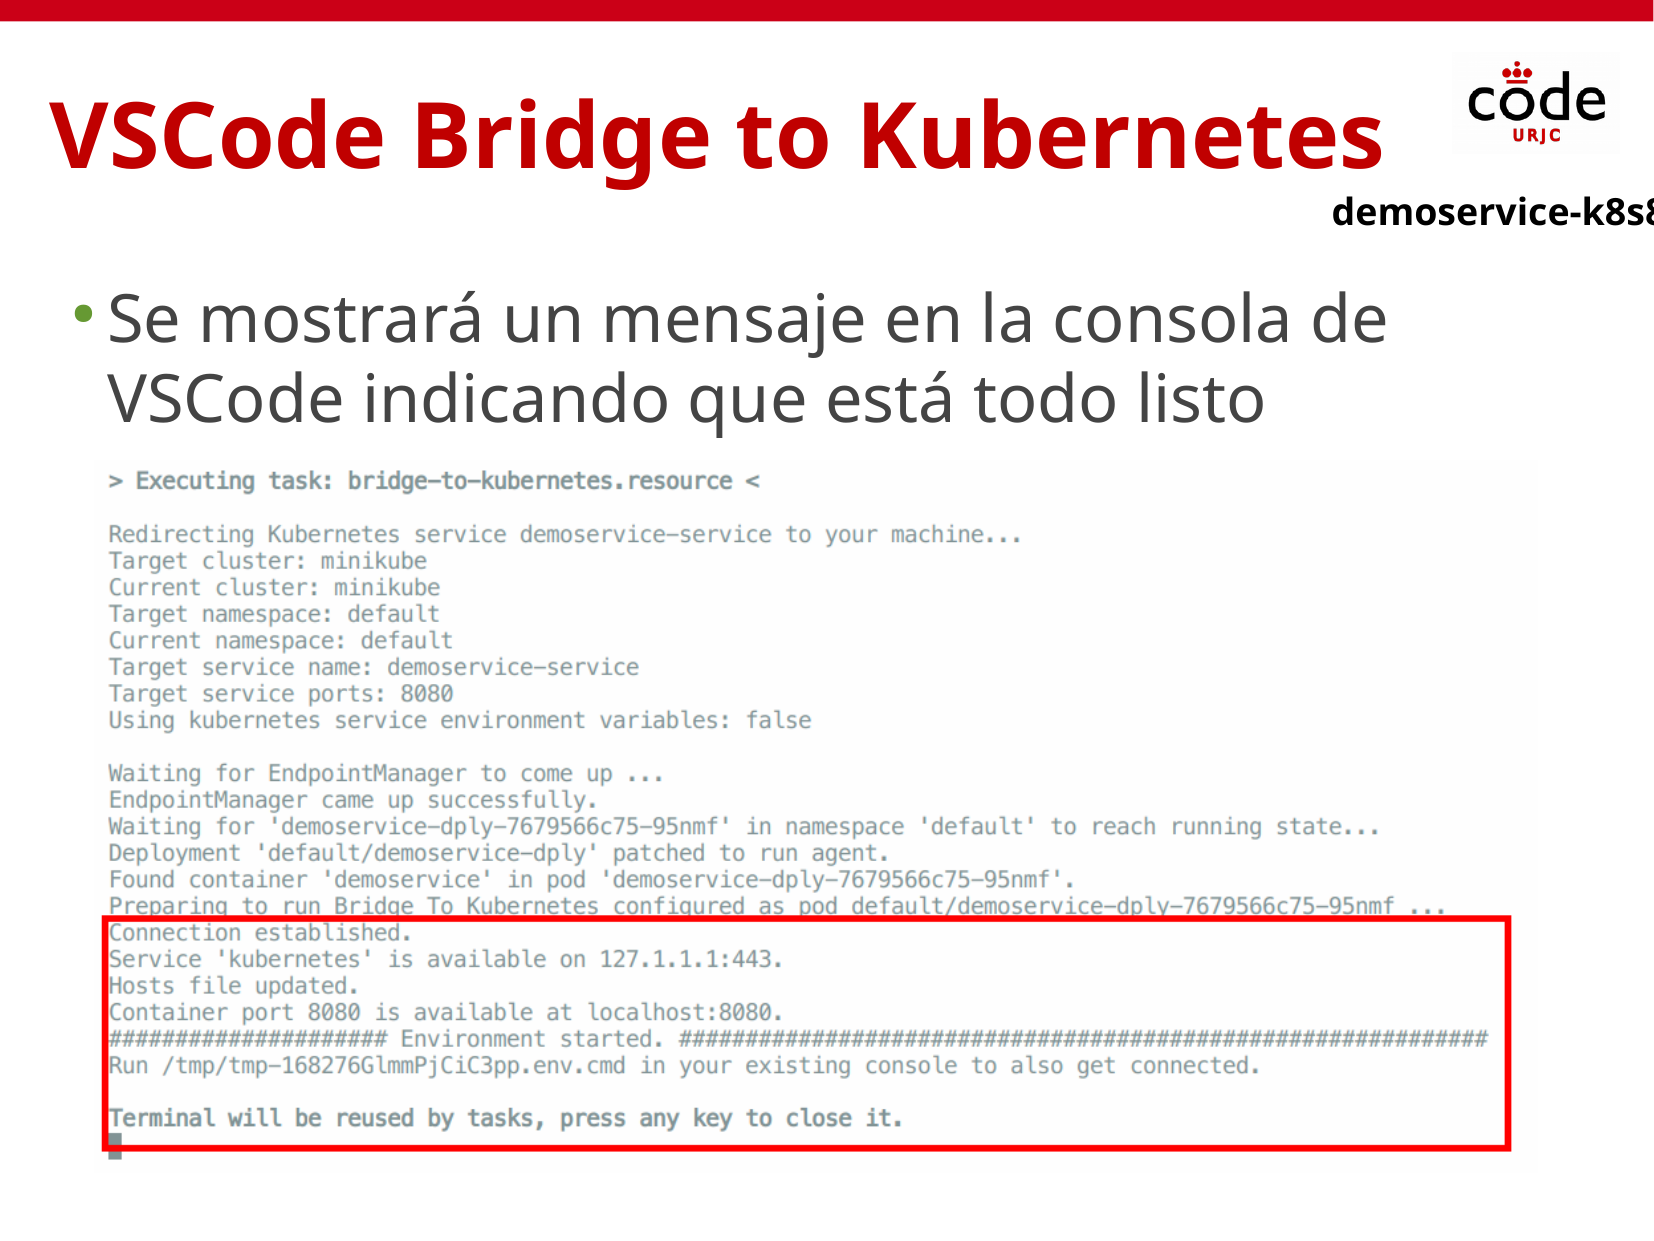

# VSCode Bridge to Kubernetes
demoservice-k8s8
Se mostrará un mensaje en la consola de VSCode indicando que está todo listo